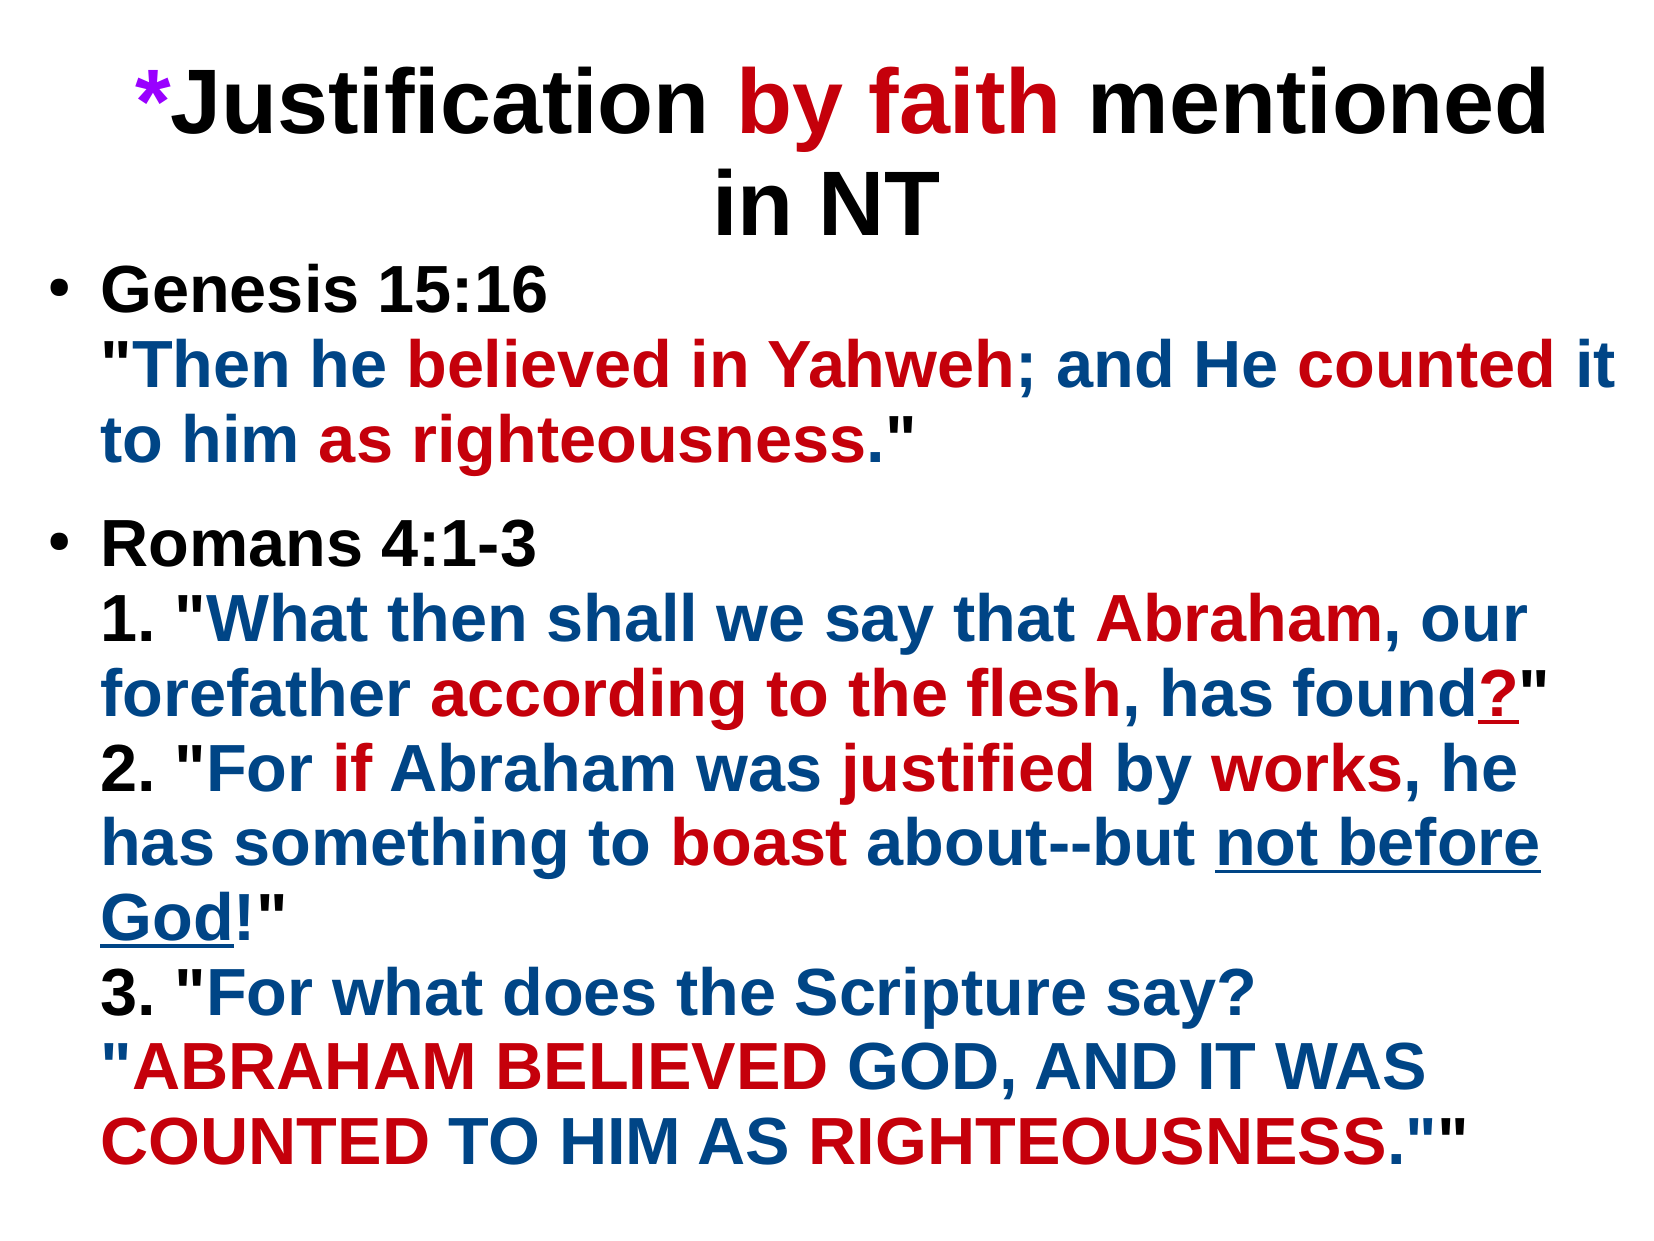

# *Justification by faith mentioned in NT
Genesis 15:16
"Then he believed in Yahweh; and He counted it to him as righteousness."
Romans 4:1-3
1. "What then shall we say that Abraham, our forefather according to the flesh, has found?"
2. "For if Abraham was justified by works, he has something to boast about--but not before God!"
3. "For what does the Scripture say? "ABRAHAM BELIEVED GOD, AND IT WAS COUNTED TO HIM AS RIGHTEOUSNESS.""